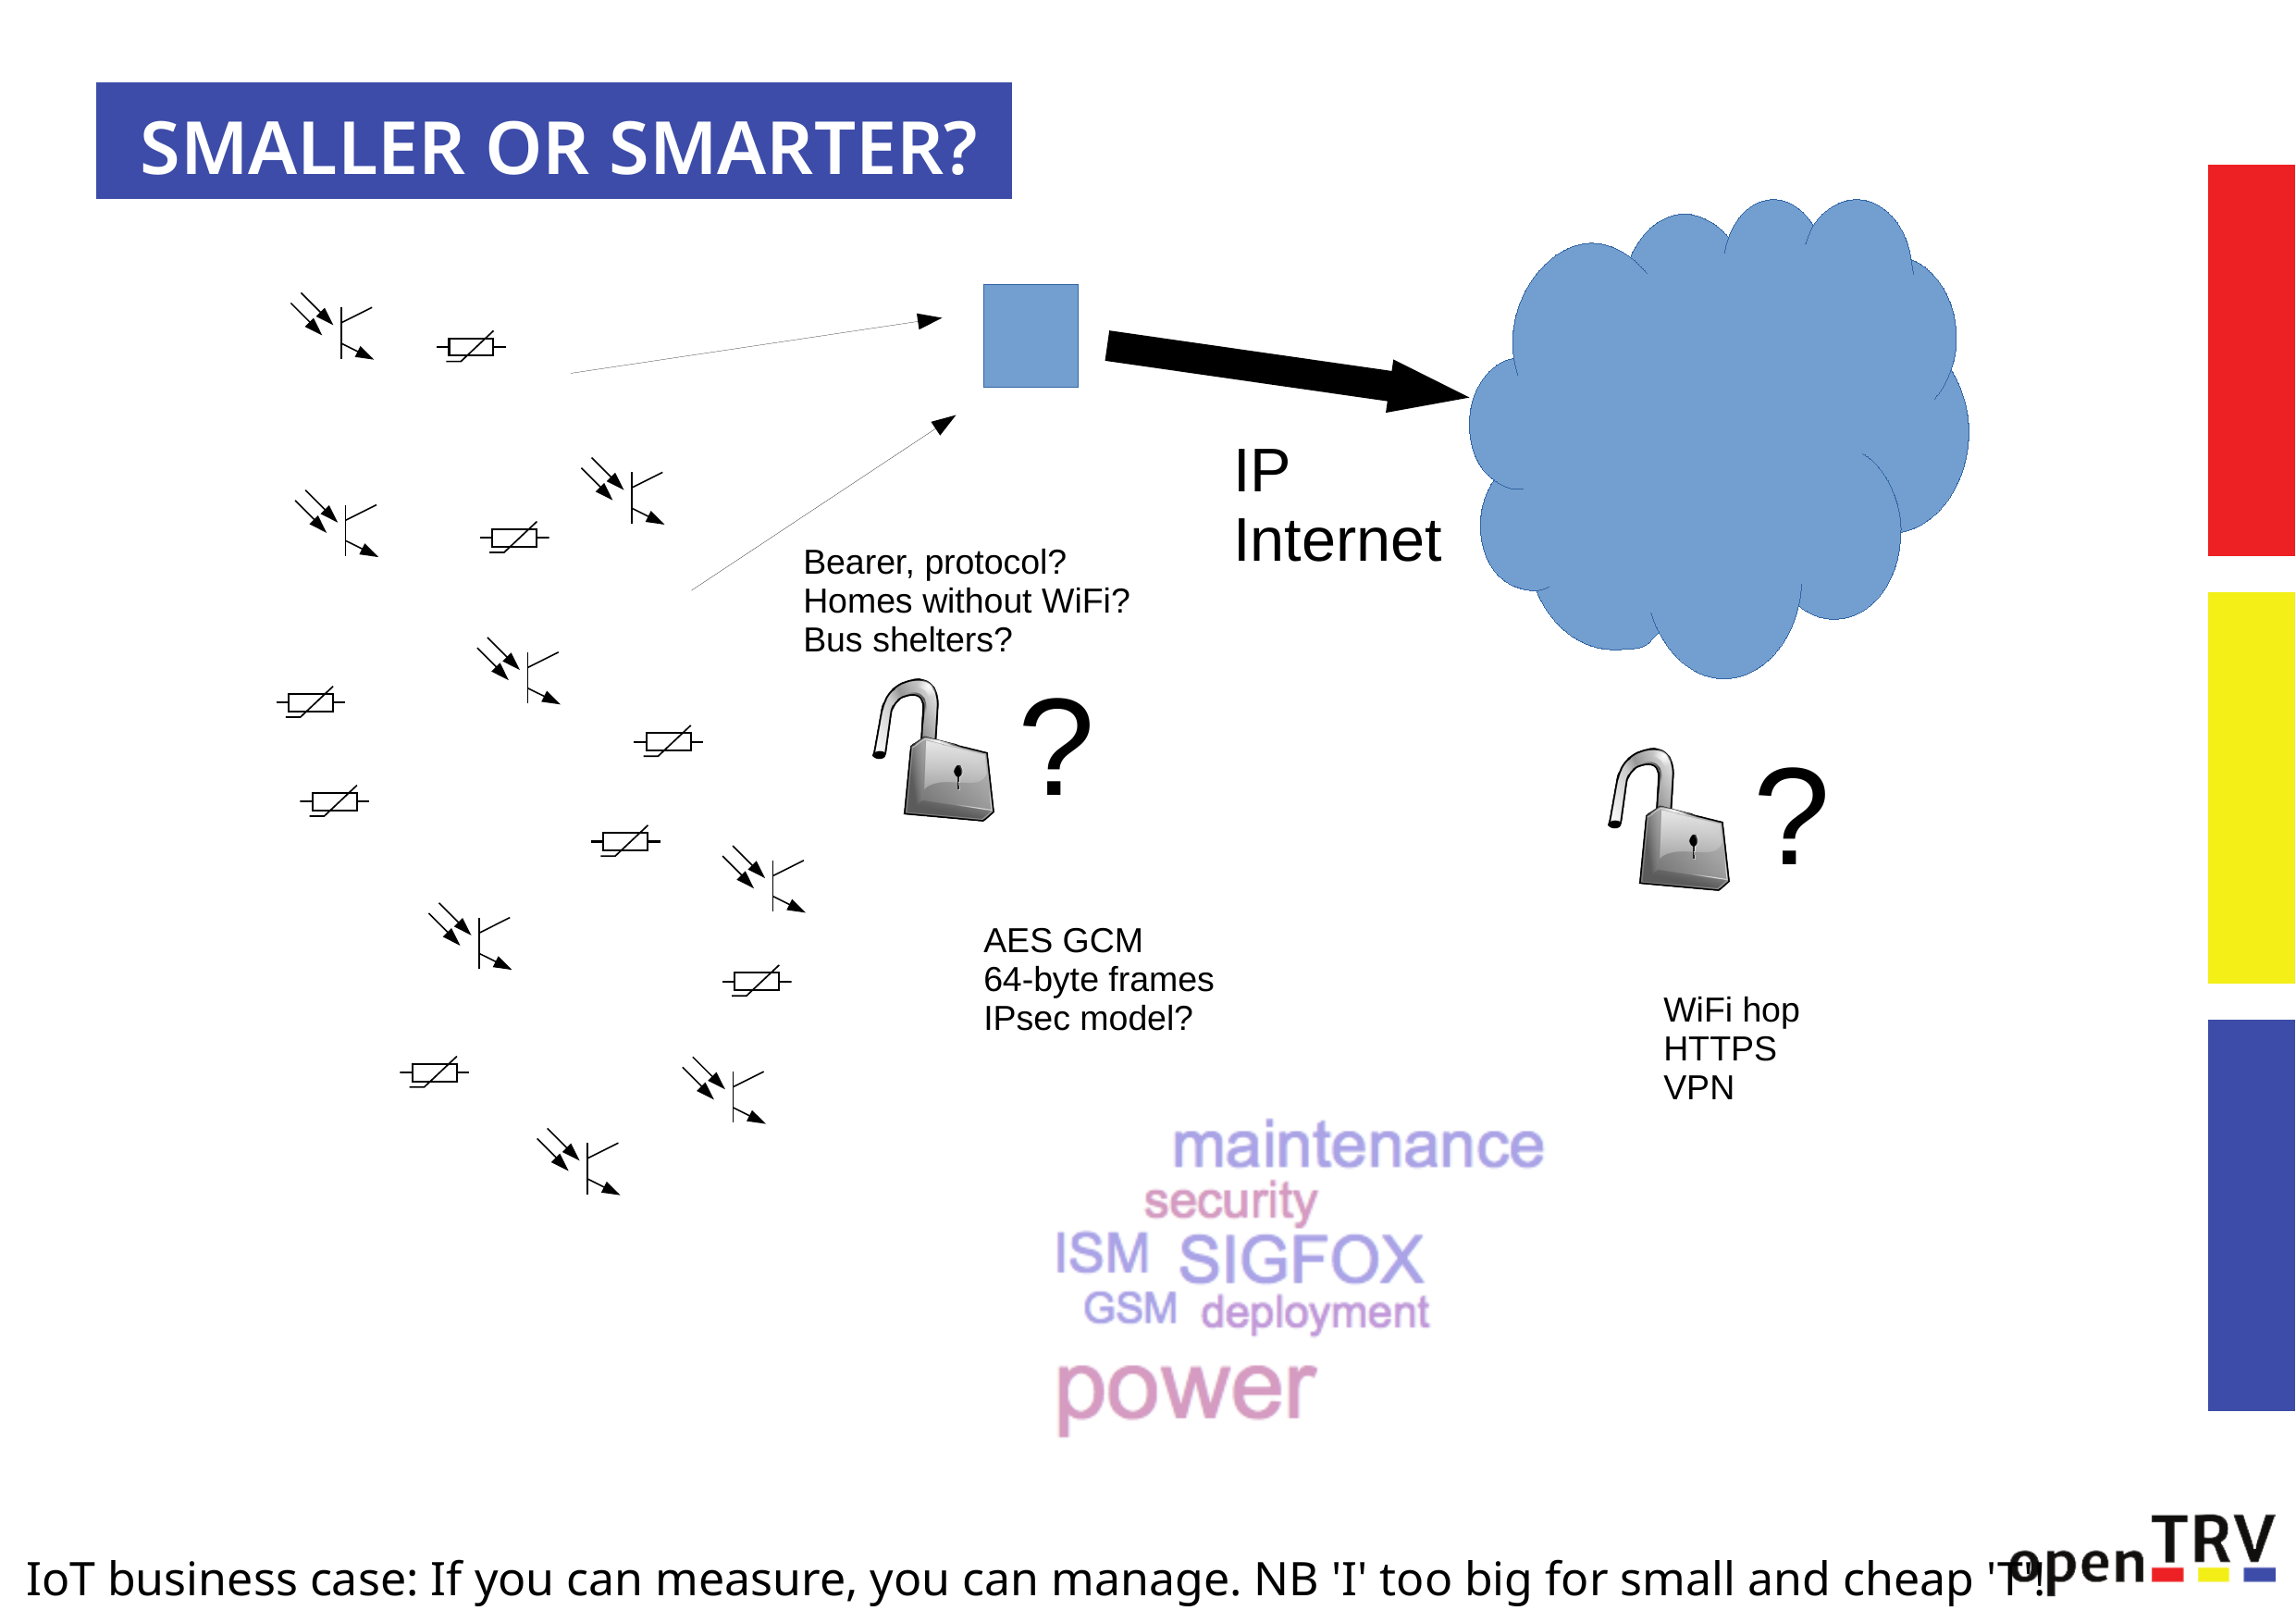

SMALLER OR SMARTER?
IP
Internet
Bearer, protocol?
Homes without WiFi?
Bus shelters?
?
?
AES GCM
64-byte frames
IPsec model?
WiFi hop
HTTPS
VPN
IoT business case: If you can measure, you can manage. NB 'I' too big for small and cheap 'T'!